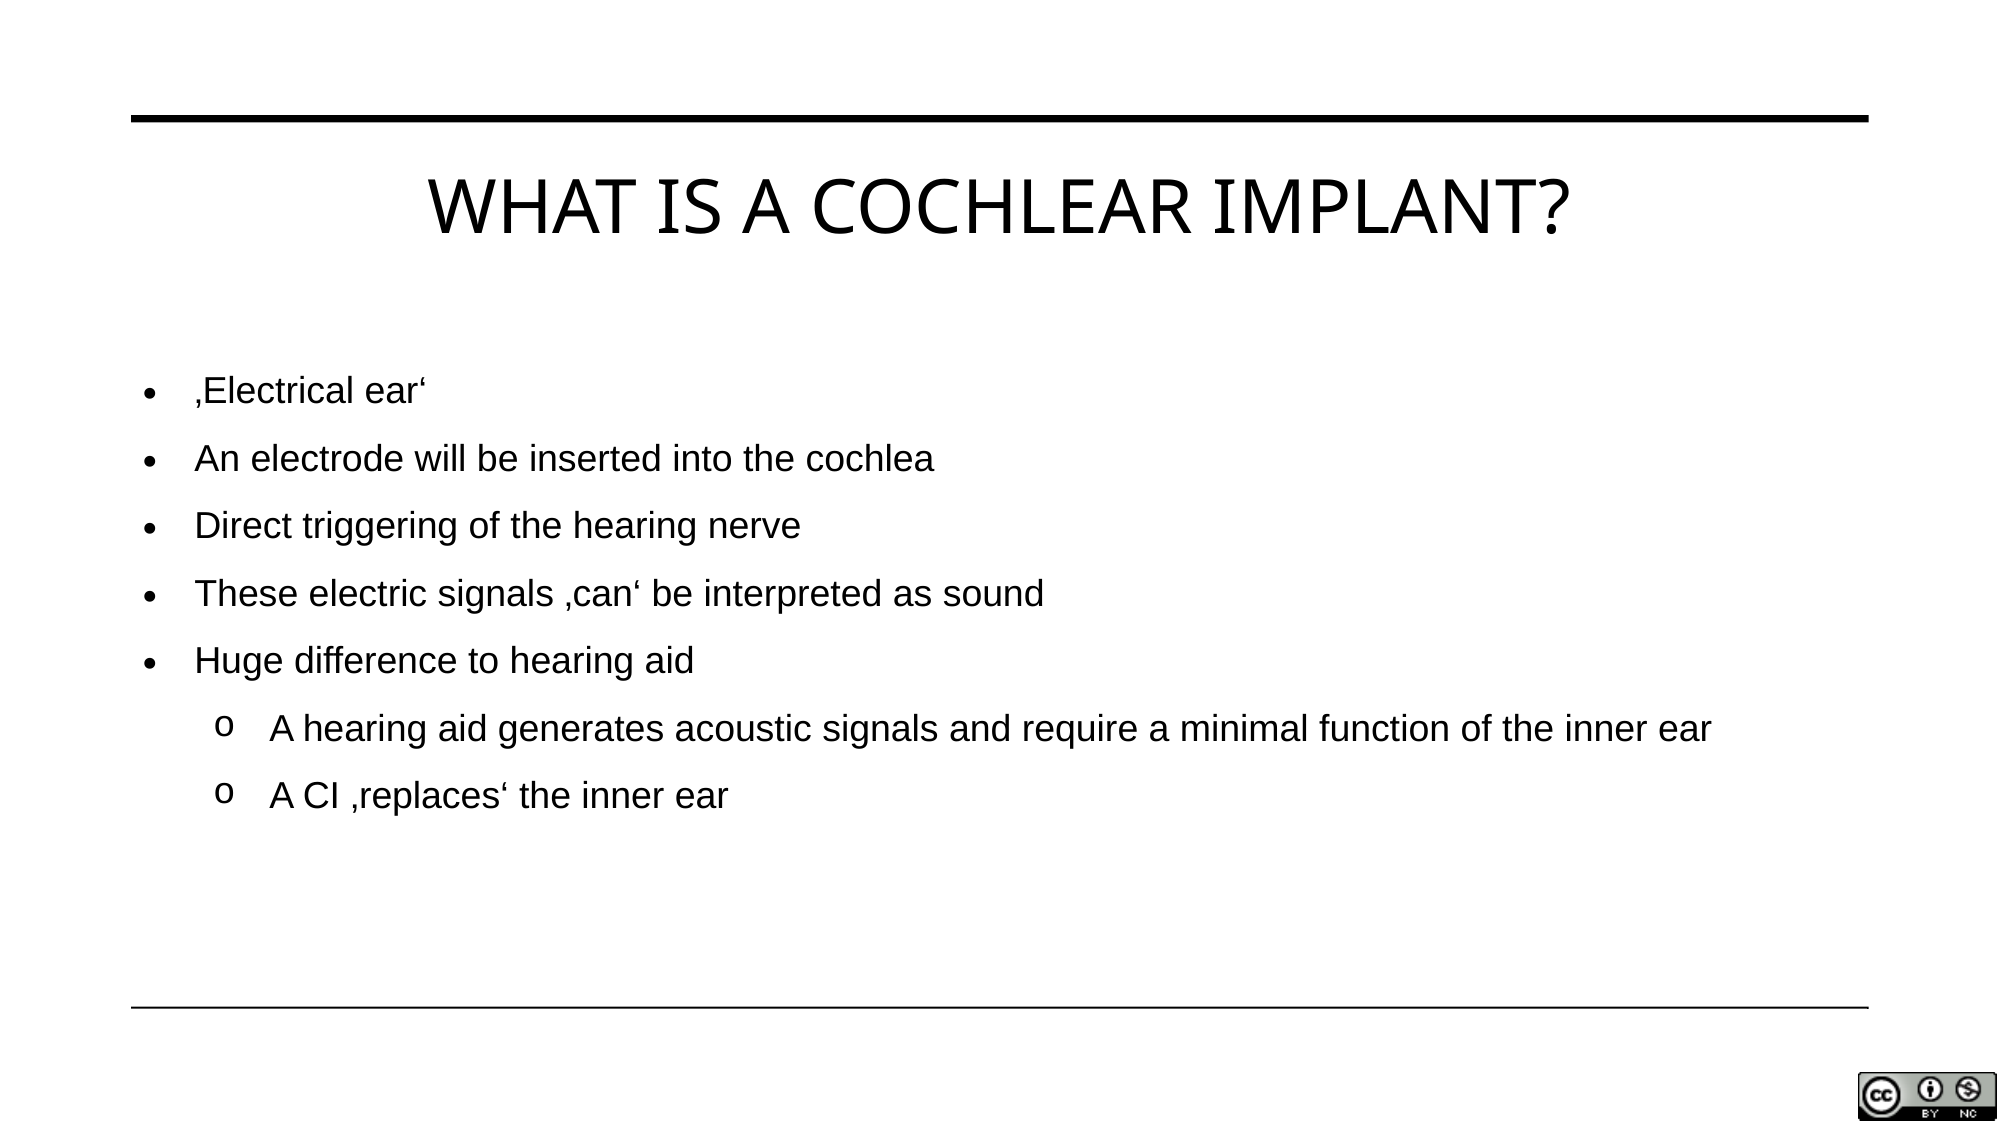

# WHAT IS A COCHLEAR IMPLANT?
‚Electrical ear‘
An electrode will be inserted into the cochlea
Direct triggering of the hearing nerve
These electric signals ‚can‘ be interpreted as sound
Huge difference to hearing aid
A hearing aid generates acoustic signals and require a minimal function of the inner ear
A CI ‚replaces‘ the inner ear